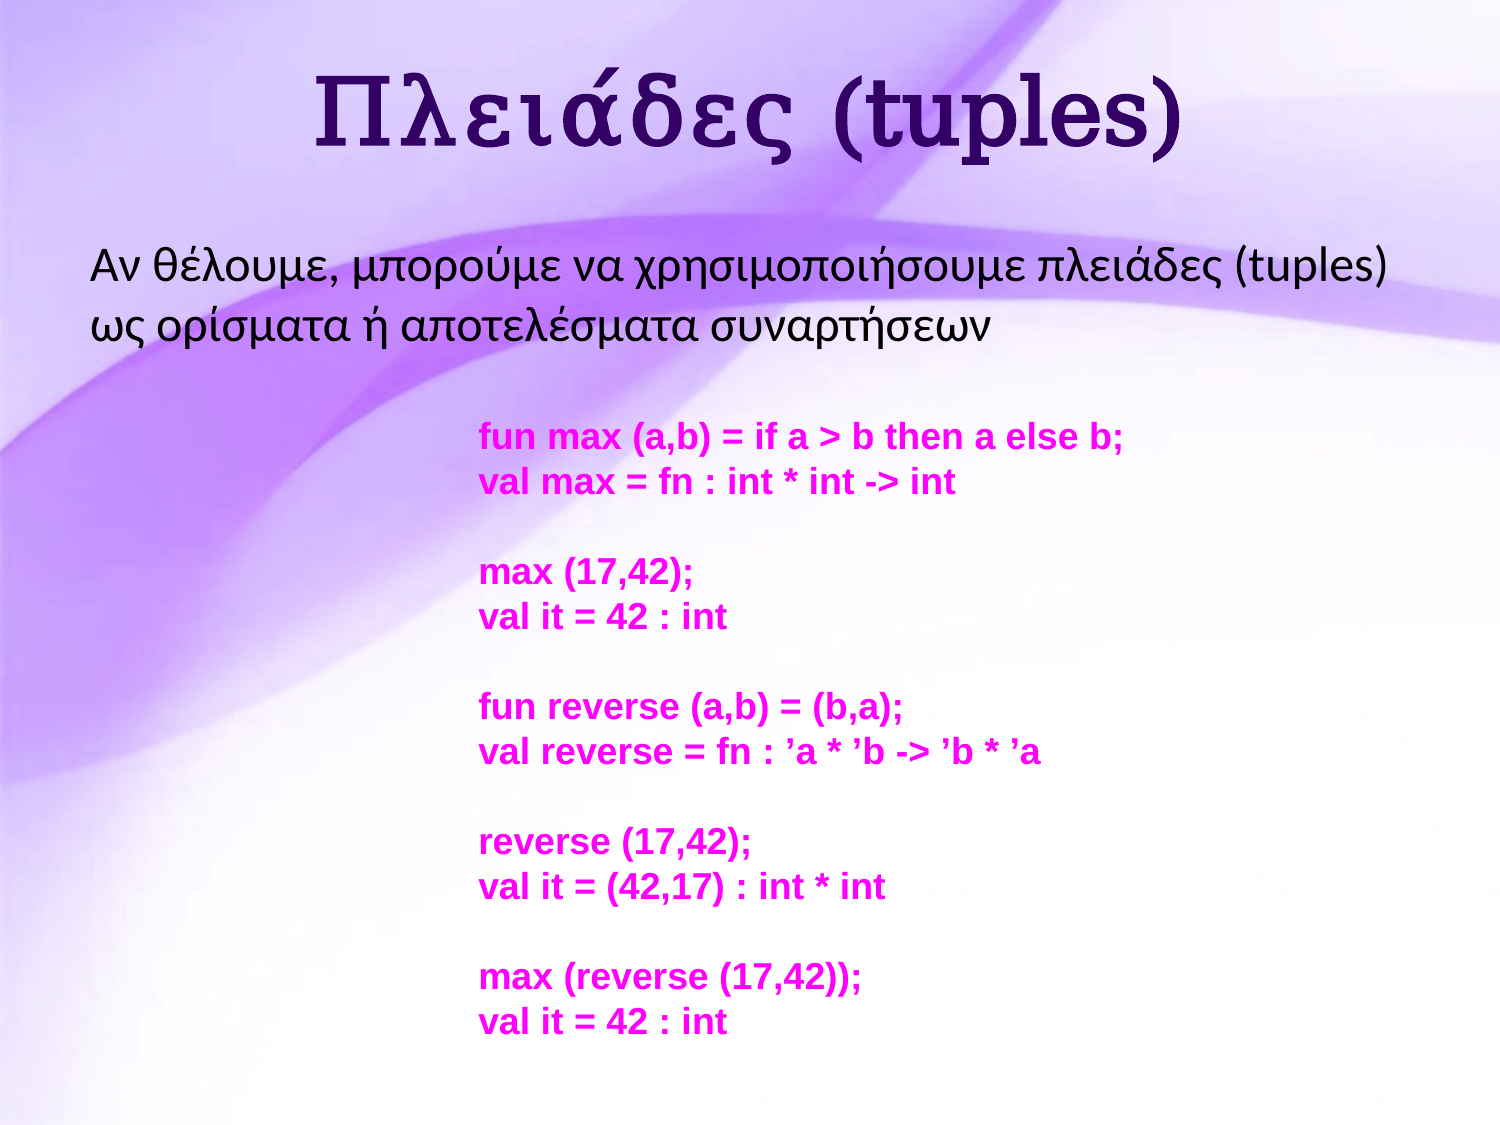

# Πλειάδες (tuples)
Αν θέλουμε, μπορούμε να χρησιμοποιήσουμε πλειάδες (tuples) ως ορίσματα ή αποτελέσματα συναρτήσεων
 fun max (a,b) = if a > b then a else b;
 val max = fn : int * int -> int
 max (17,42);
 val it = 42 : int
 fun reverse (a,b) = (b,a);
 val reverse = fn : ’a * ’b -> ’b * ’a
 reverse (17,42);
 val it = (42,17) : int * int
 max (reverse (17,42));
 val it = 42 : int